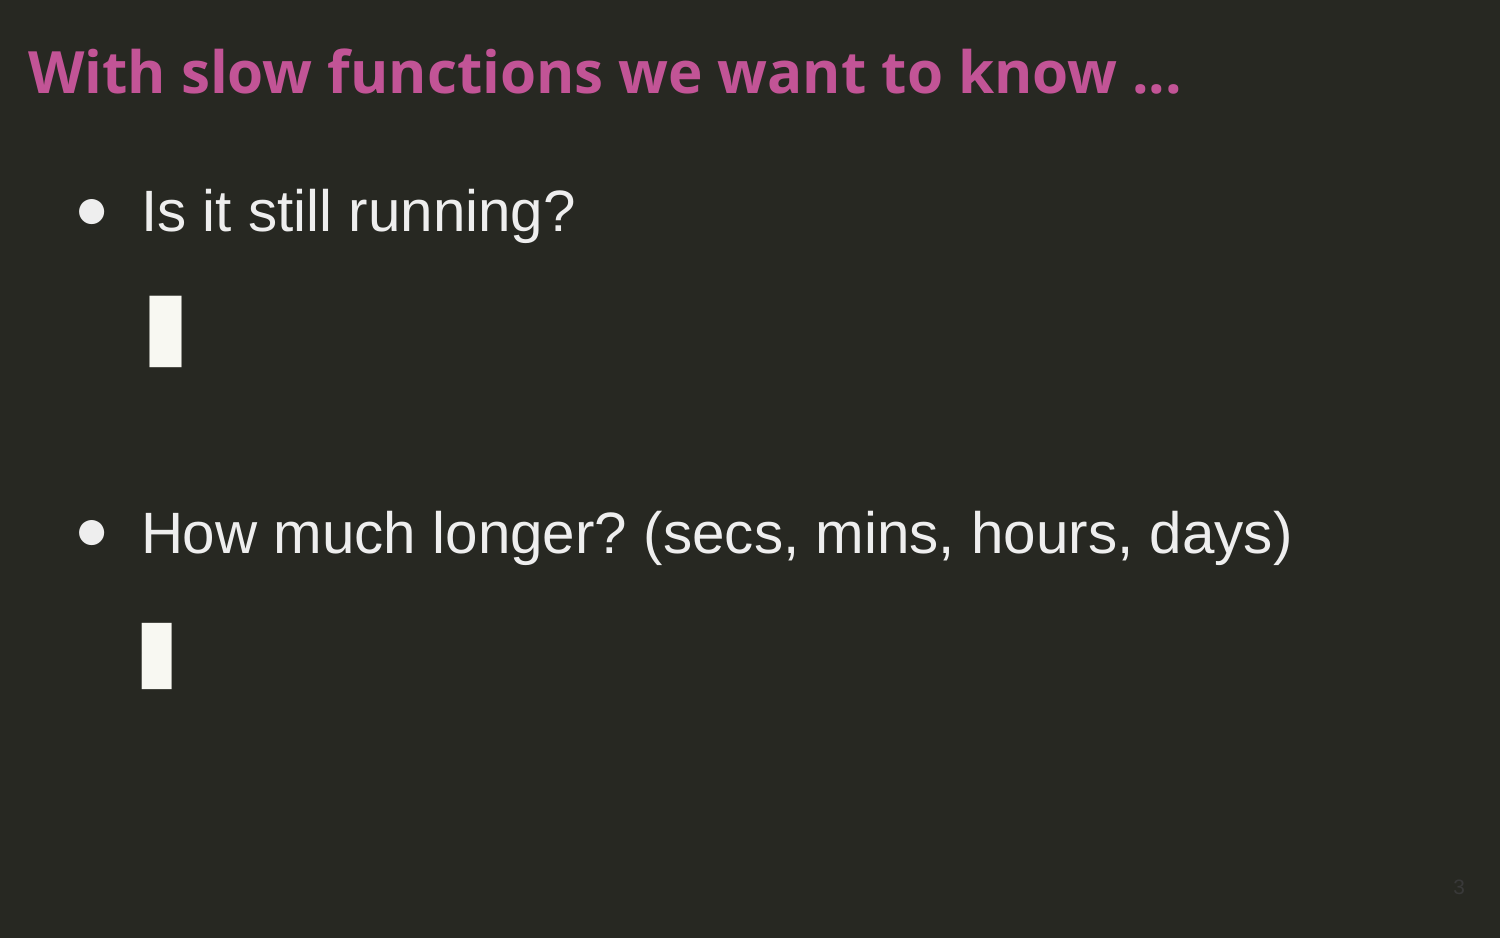

# With slow functions we want to know ...
Is it still running?
How much longer? (secs, mins, hours, days)